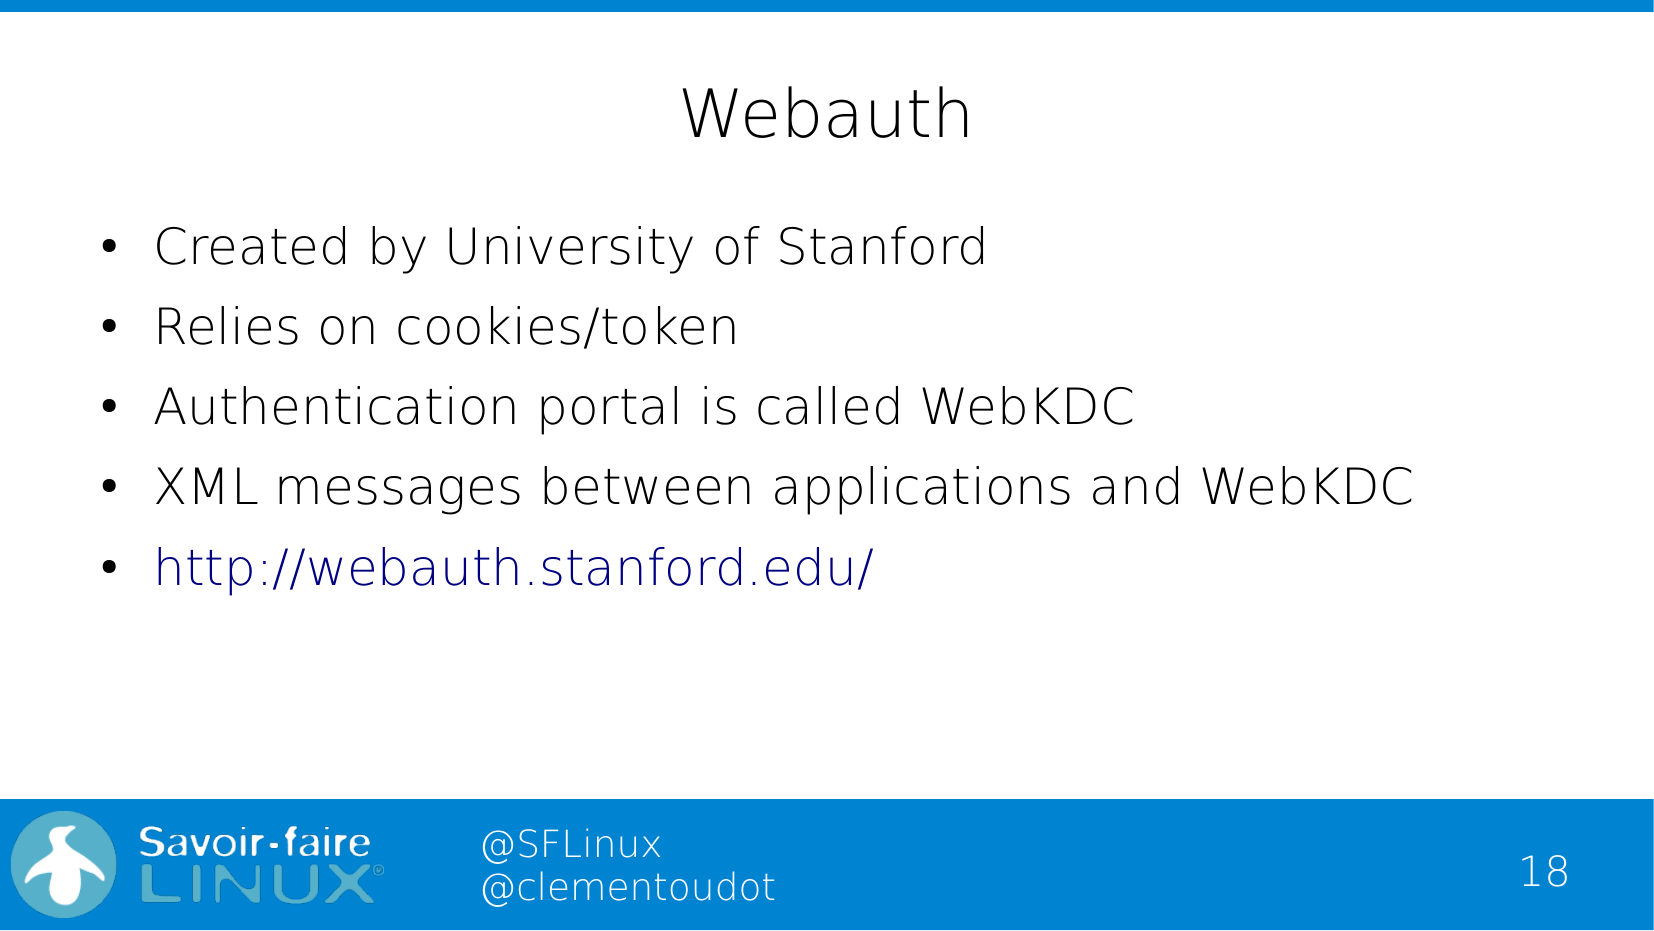

# Webauth
Created by University of Stanford
Relies on cookies/token
Authentication portal is called WebKDC
XML messages between applications and WebKDC
http://webauth.stanford.edu/
18